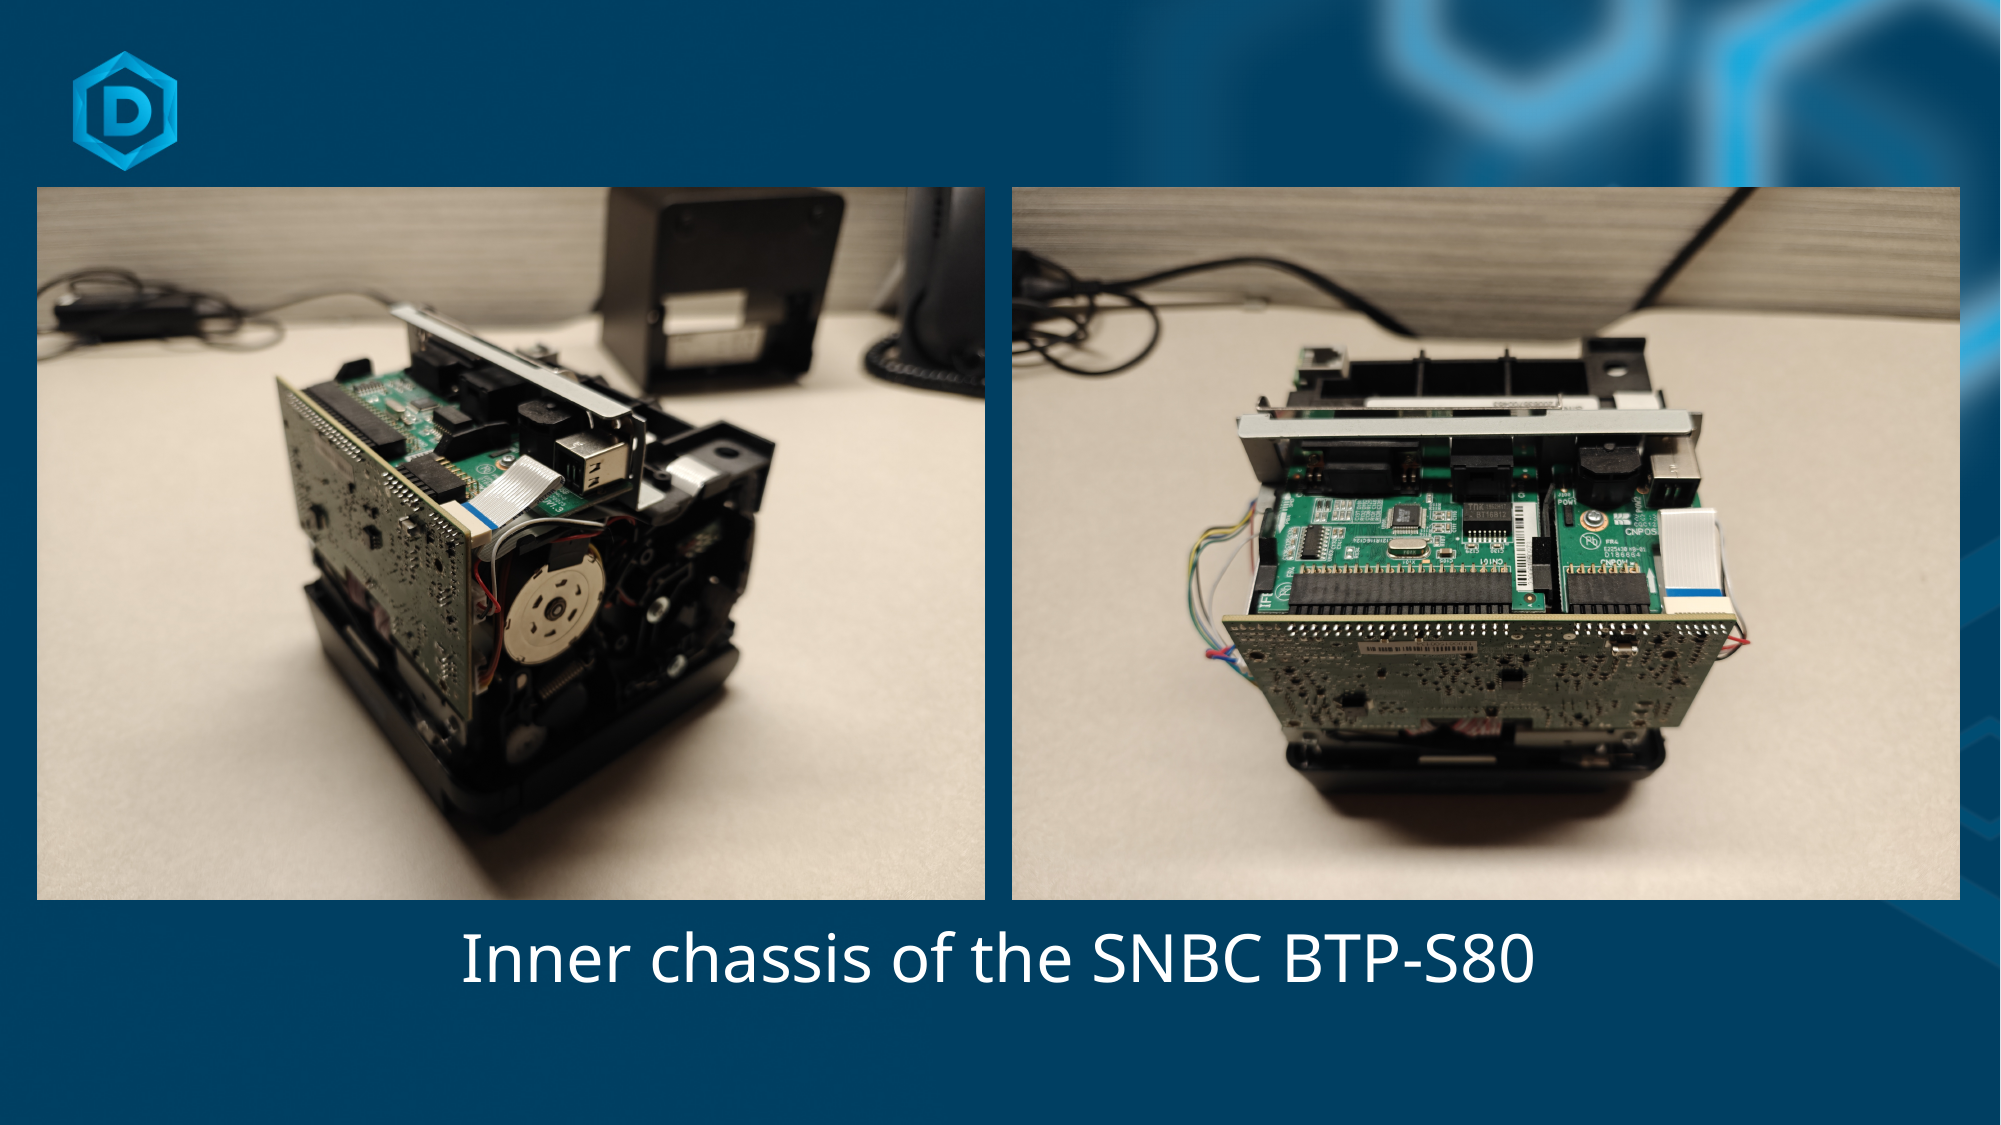

# Inner chassis of the SNBC BTP-S80